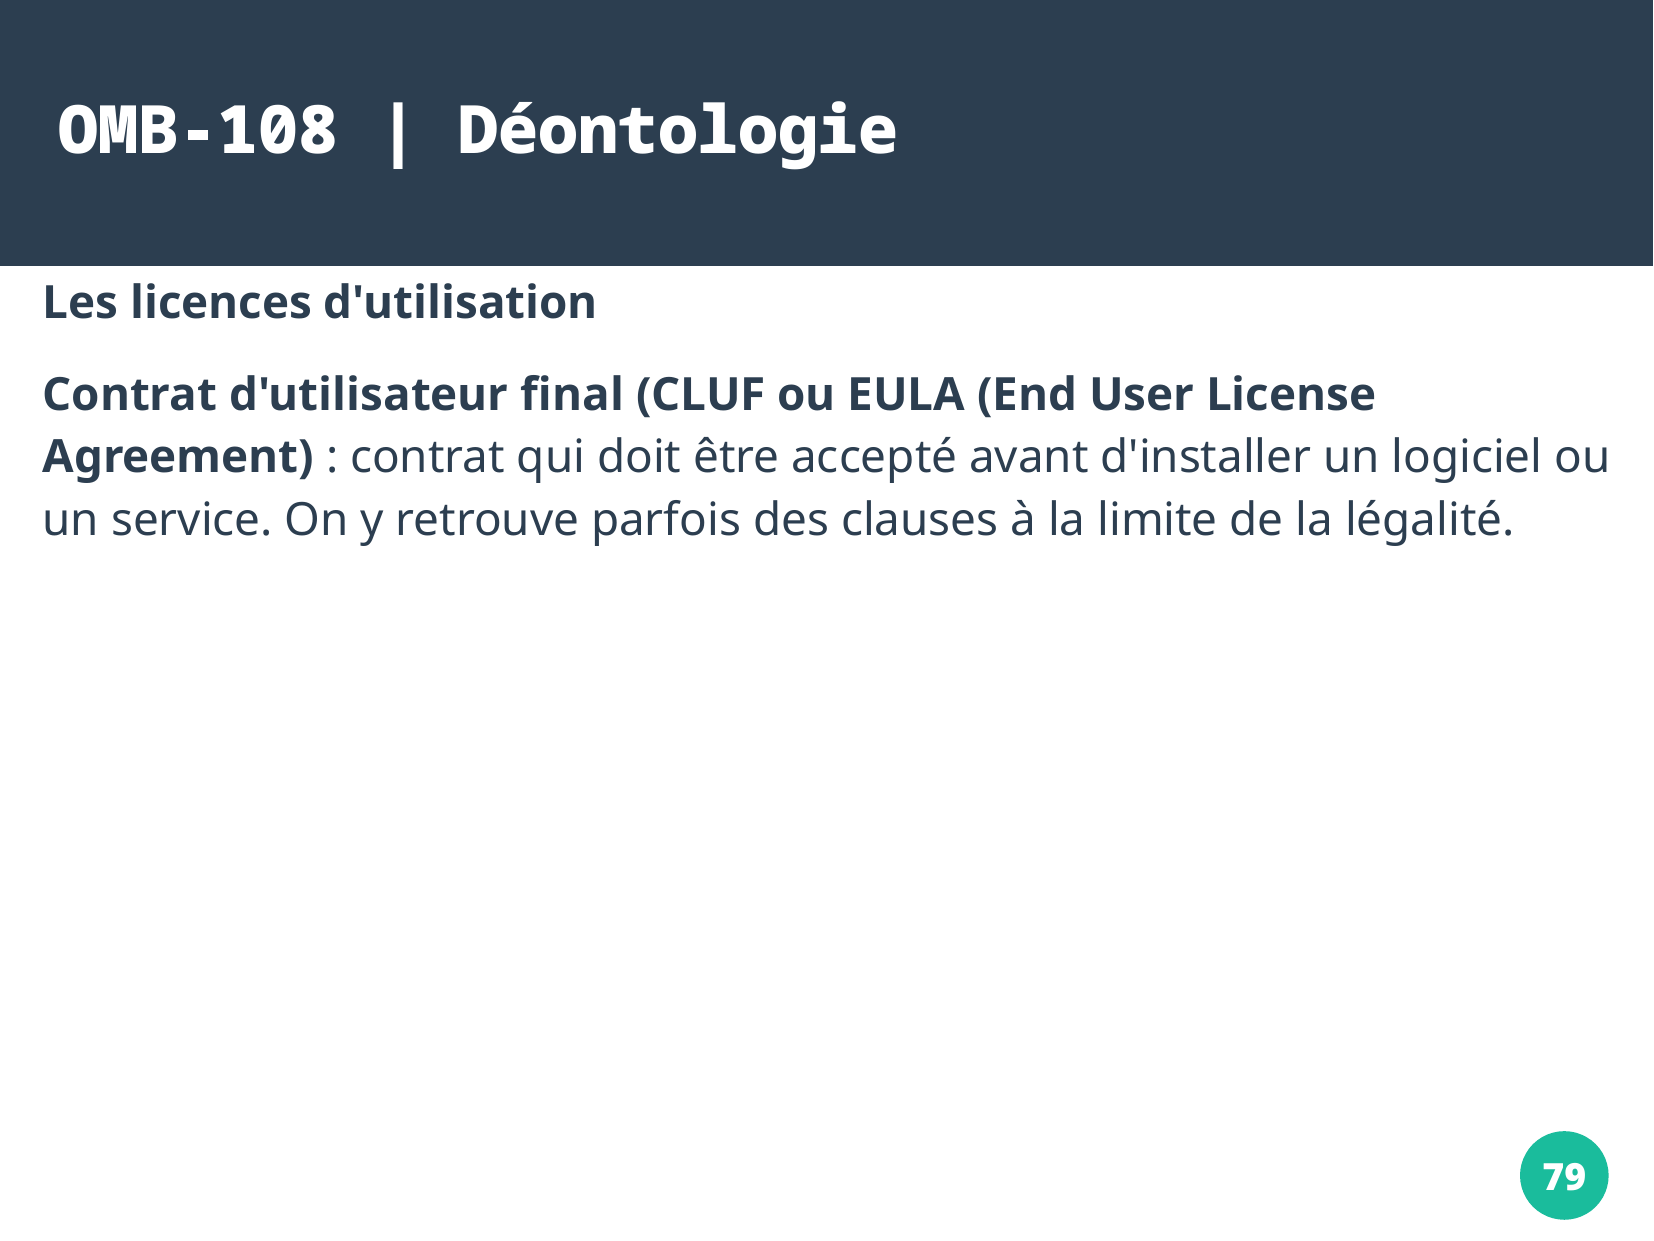

# OMB-108 | Déontologie
Les licences d'utilisation
Contrat d'utilisateur final (CLUF ou EULA (End User License Agreement) : contrat qui doit être accepté avant d'installer un logiciel ou un service. On y retrouve parfois des clauses à la limite de la légalité.
79